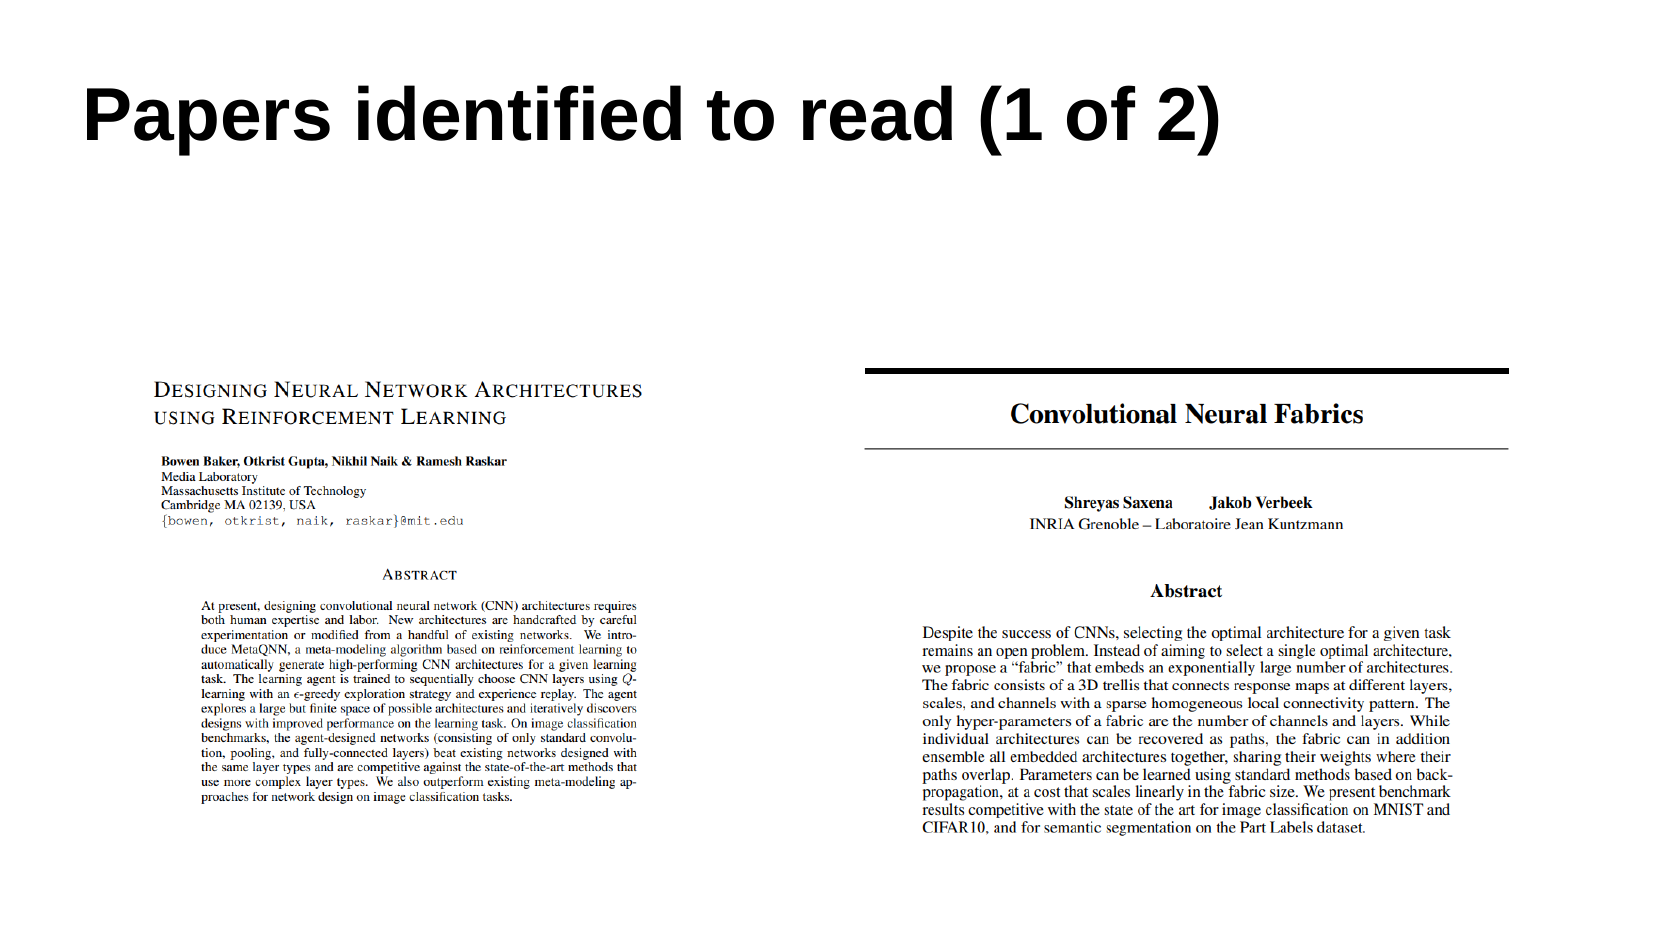

# Papers identified to read (1 of 2)